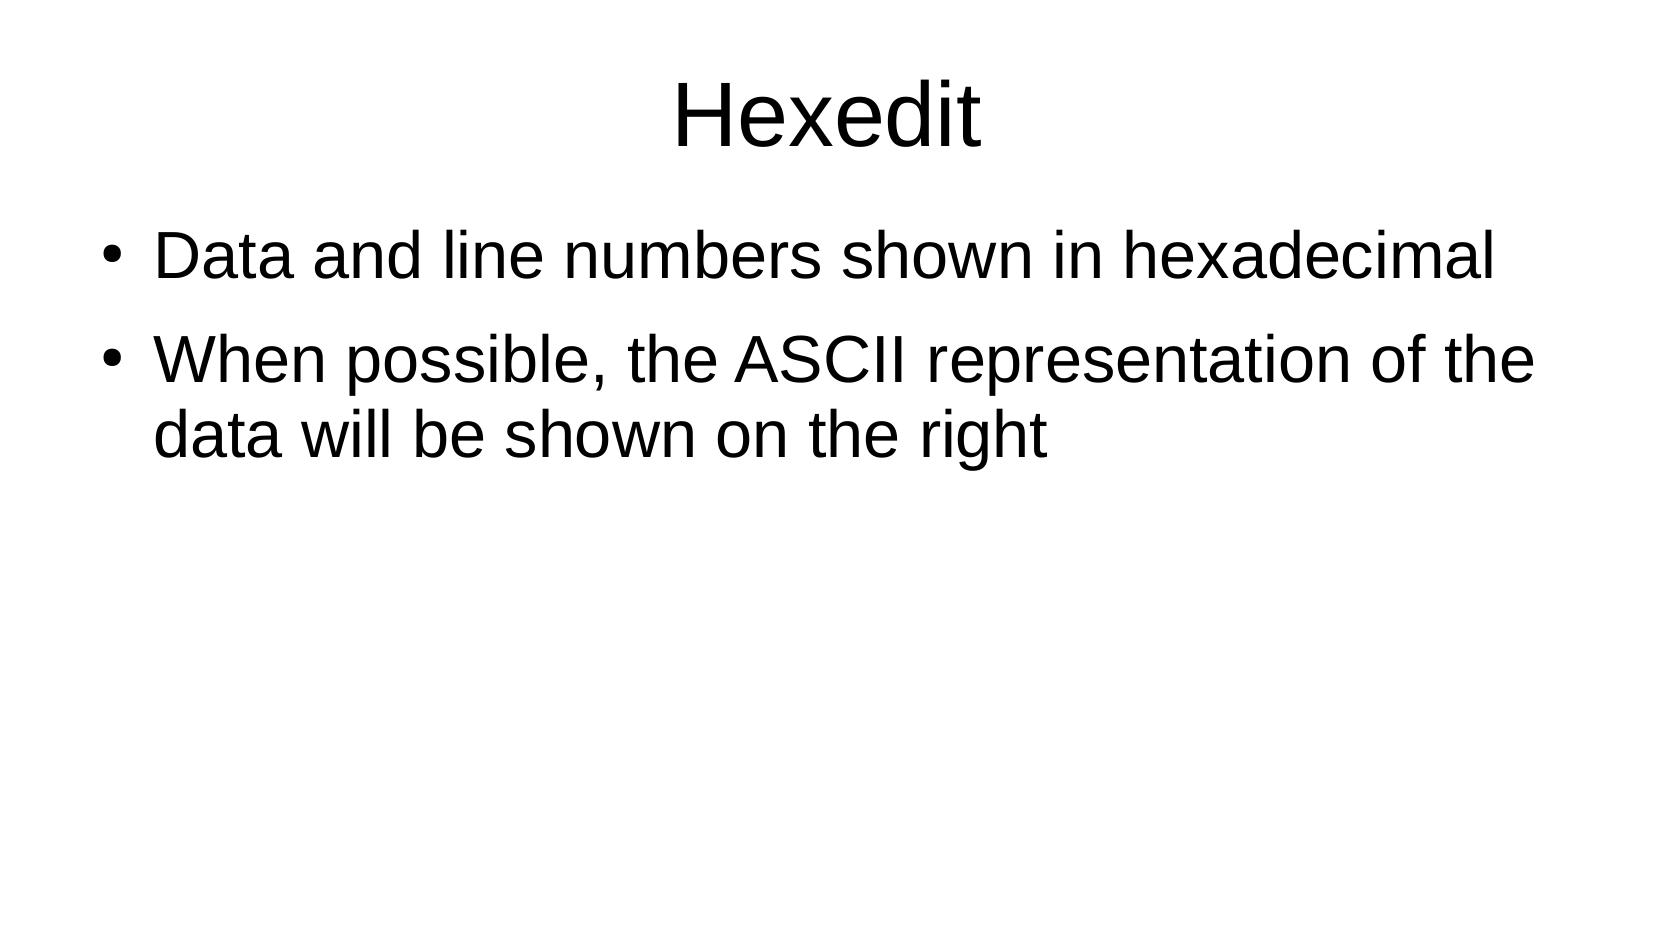

# Hexedit
Data and line numbers shown in hexadecimal
When possible, the ASCII representation of the data will be shown on the right